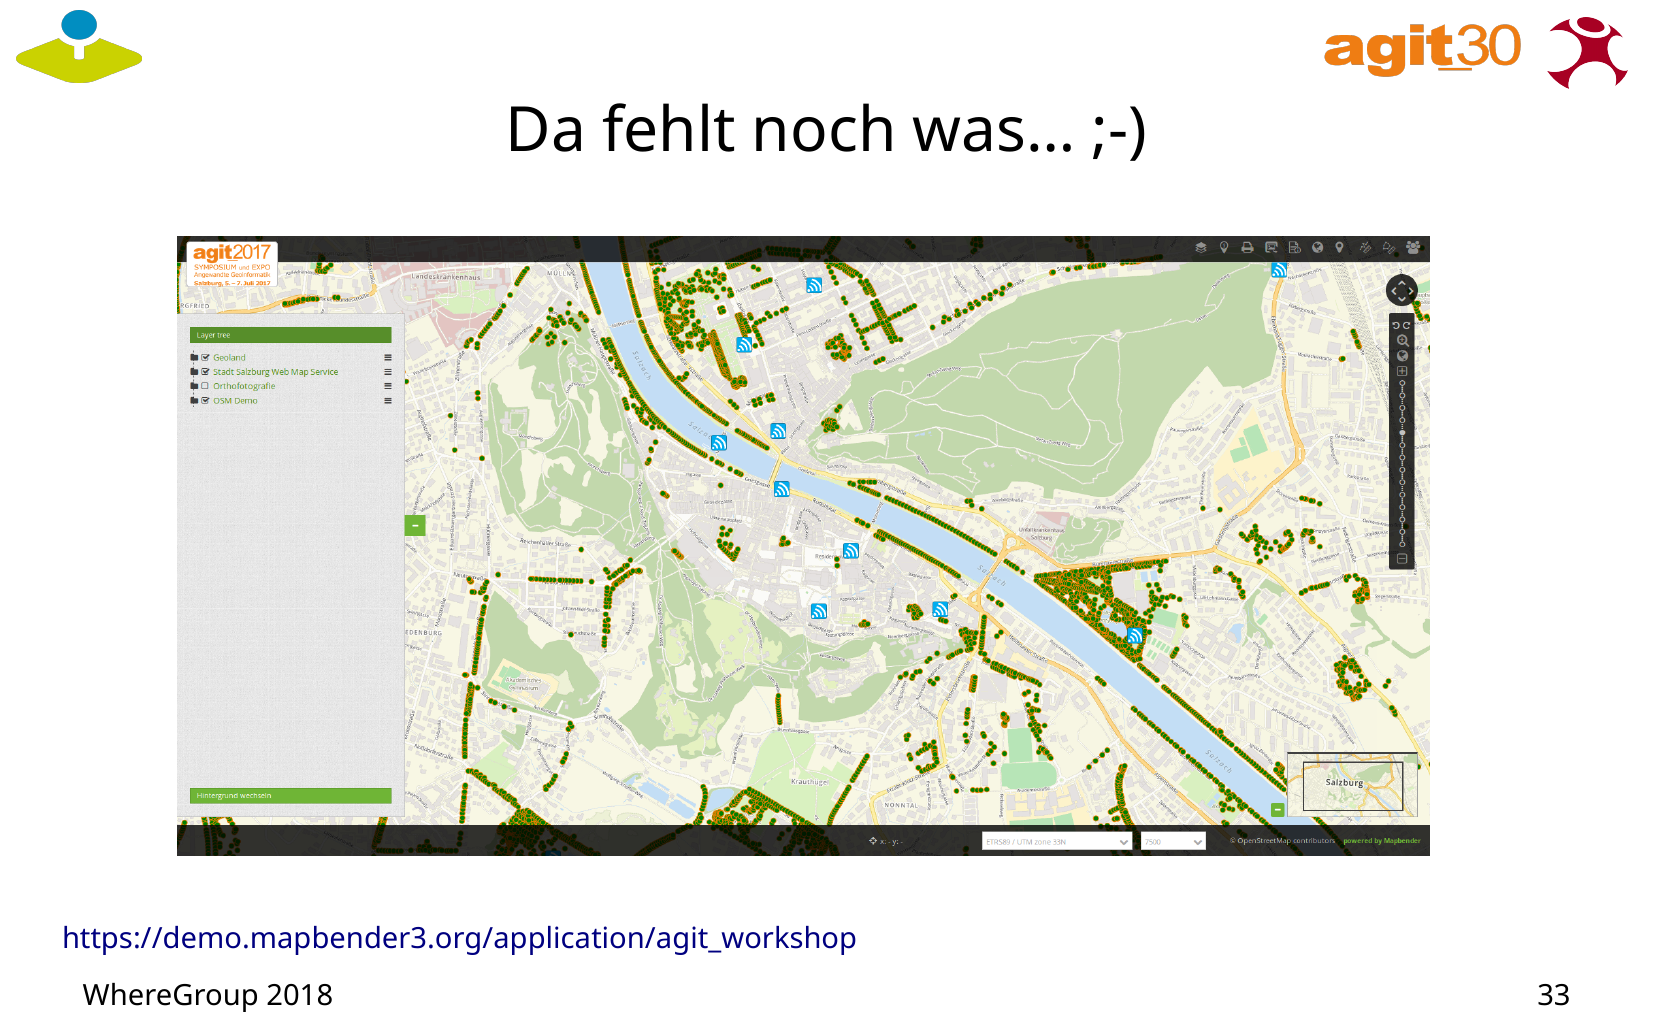

# Da fehlt noch was… ;-)
https://demo.mapbender3.org/application/agit_workshop
WhereGroup 2018
33